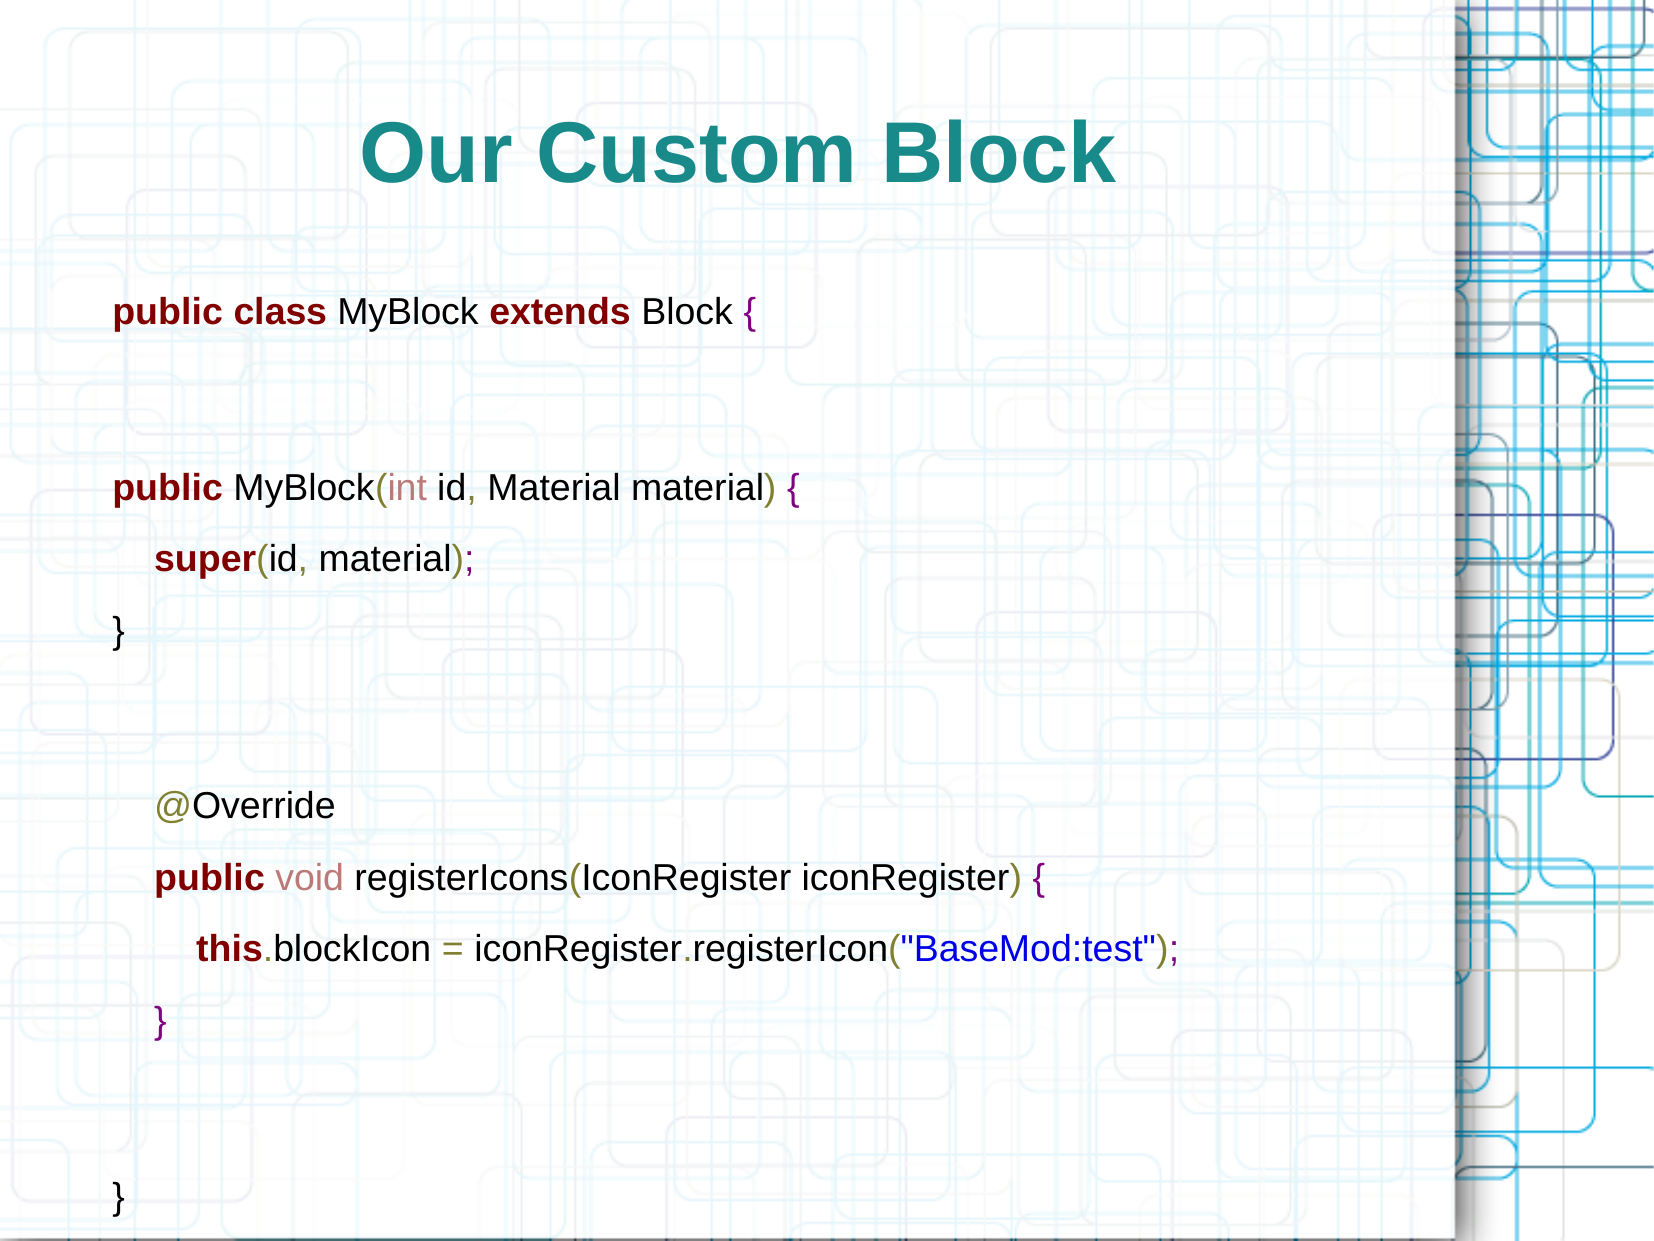

# Our Custom Block
public class MyBlock extends Block {
public MyBlock(int id, Material material) {
 super(id, material);
}
 @Override
 public void registerIcons(IconRegister iconRegister) {
 this.blockIcon = iconRegister.registerIcon("BaseMod:test");
 }
}